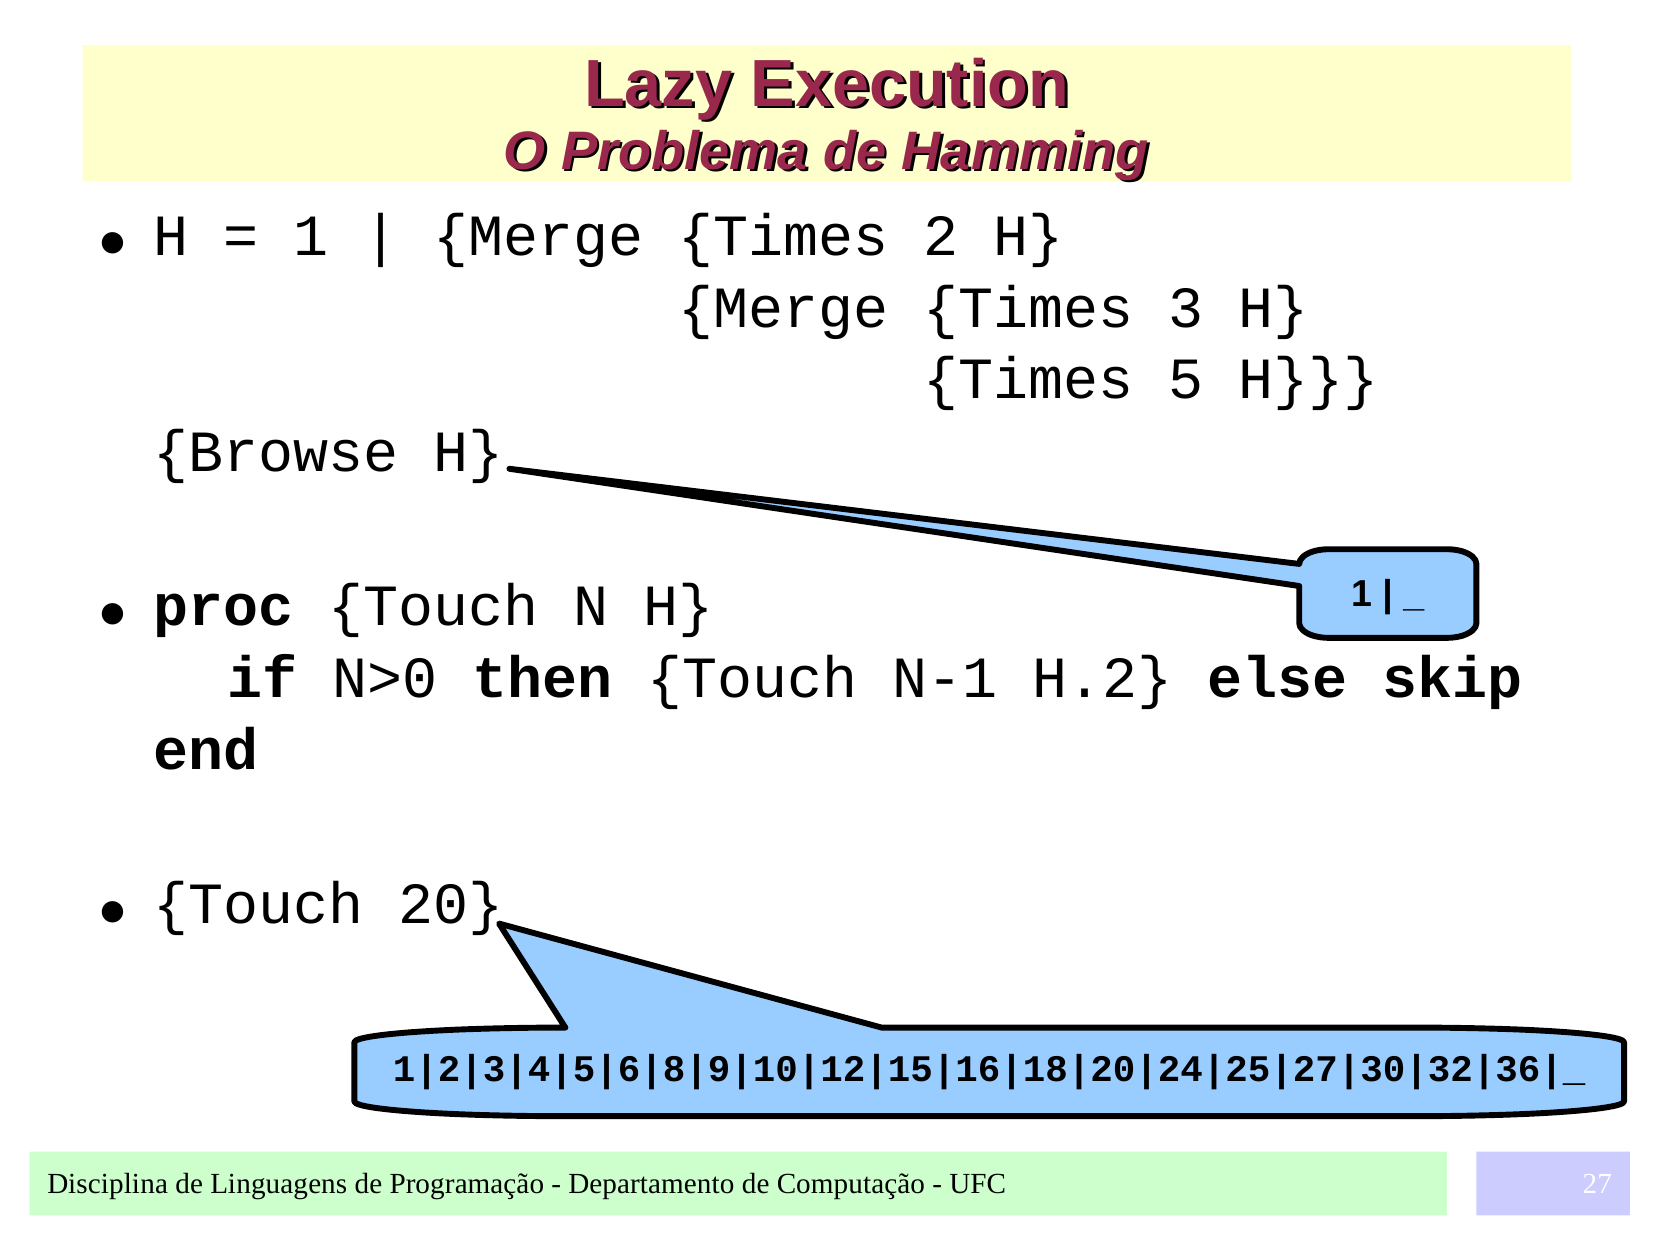

# Lazy Execution O Problema de Hamming
H = 1 | {Merge {Times 2 H}
 {Merge {Times 3 H}
 {Times 5 H}}}
{Browse H}
proc {Touch N H}
	if N>0 then {Touch N-1 H.2} else skip end
{Touch 20}
1 | _
1|2|3|4|5|6|8|9|10|12|15|16|18|20|24|25|27|30|32|36|_
Disciplina de Linguagens de Programação - Departamento de Computação - UFC
27